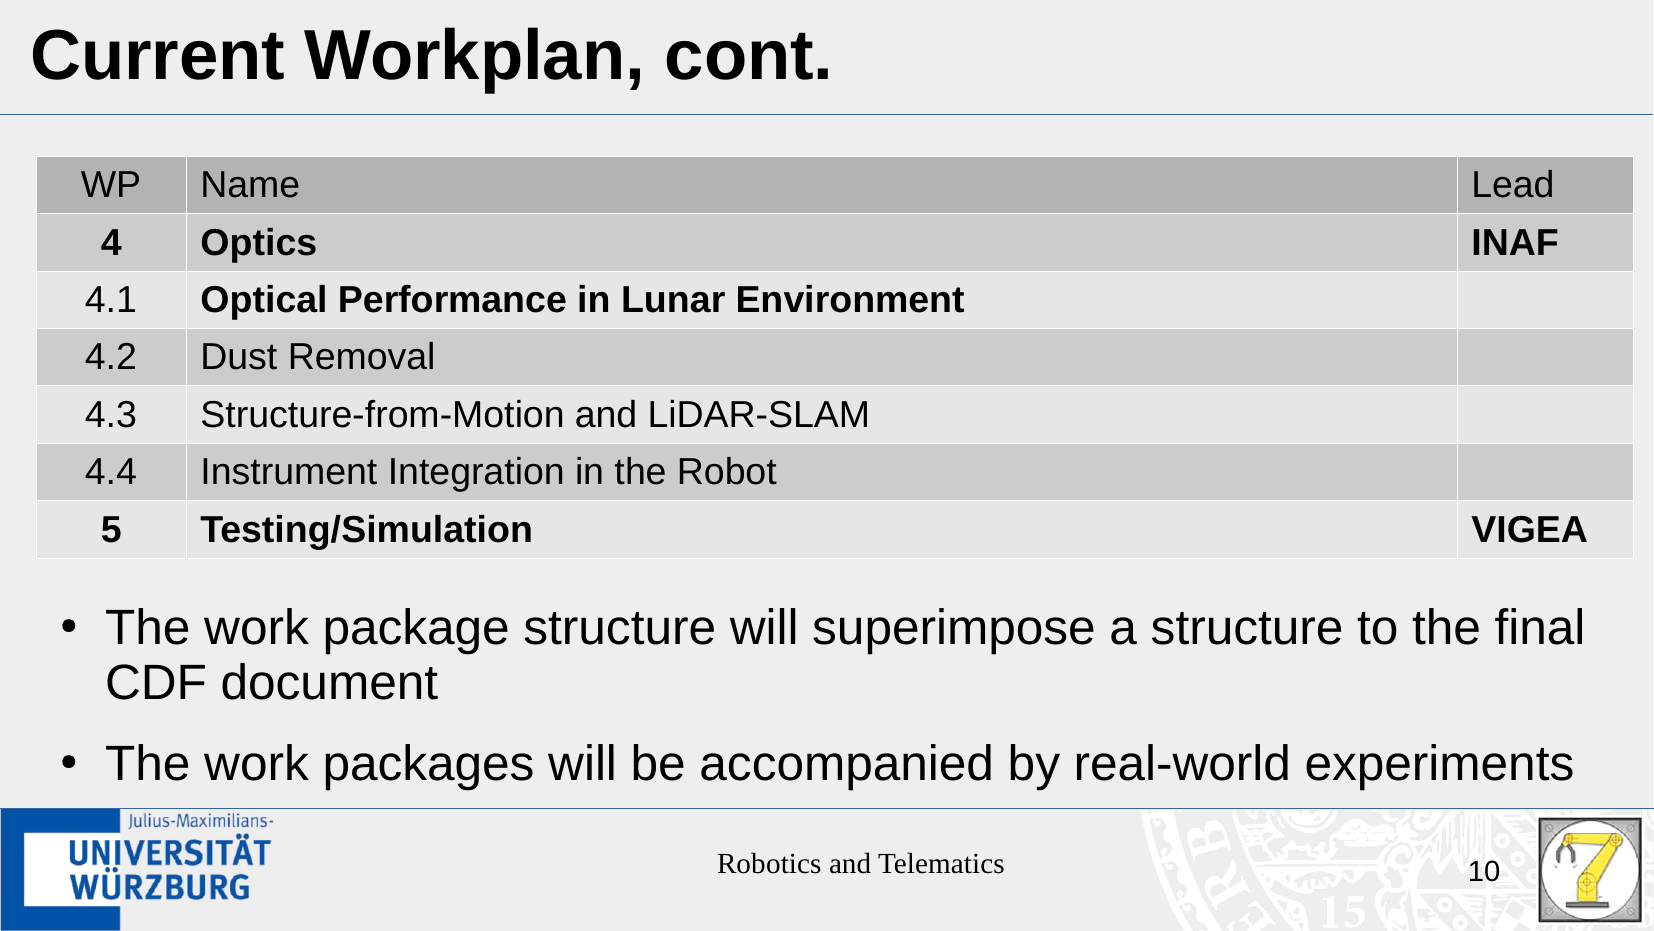

# Current Workplan, cont.
| WP | Name | Lead |
| --- | --- | --- |
| 4 | Optics | INAF |
| 4.1 | Optical Performance in Lunar Environment | |
| 4.2 | Dust Removal | |
| 4.3 | Structure-from-Motion and LiDAR-SLAM | |
| 4.4 | Instrument Integration in the Robot | |
| 5 | Testing/Simulation | VIGEA |
The work package structure will superimpose a structure to the final CDF document
The work packages will be accompanied by real-world experiments